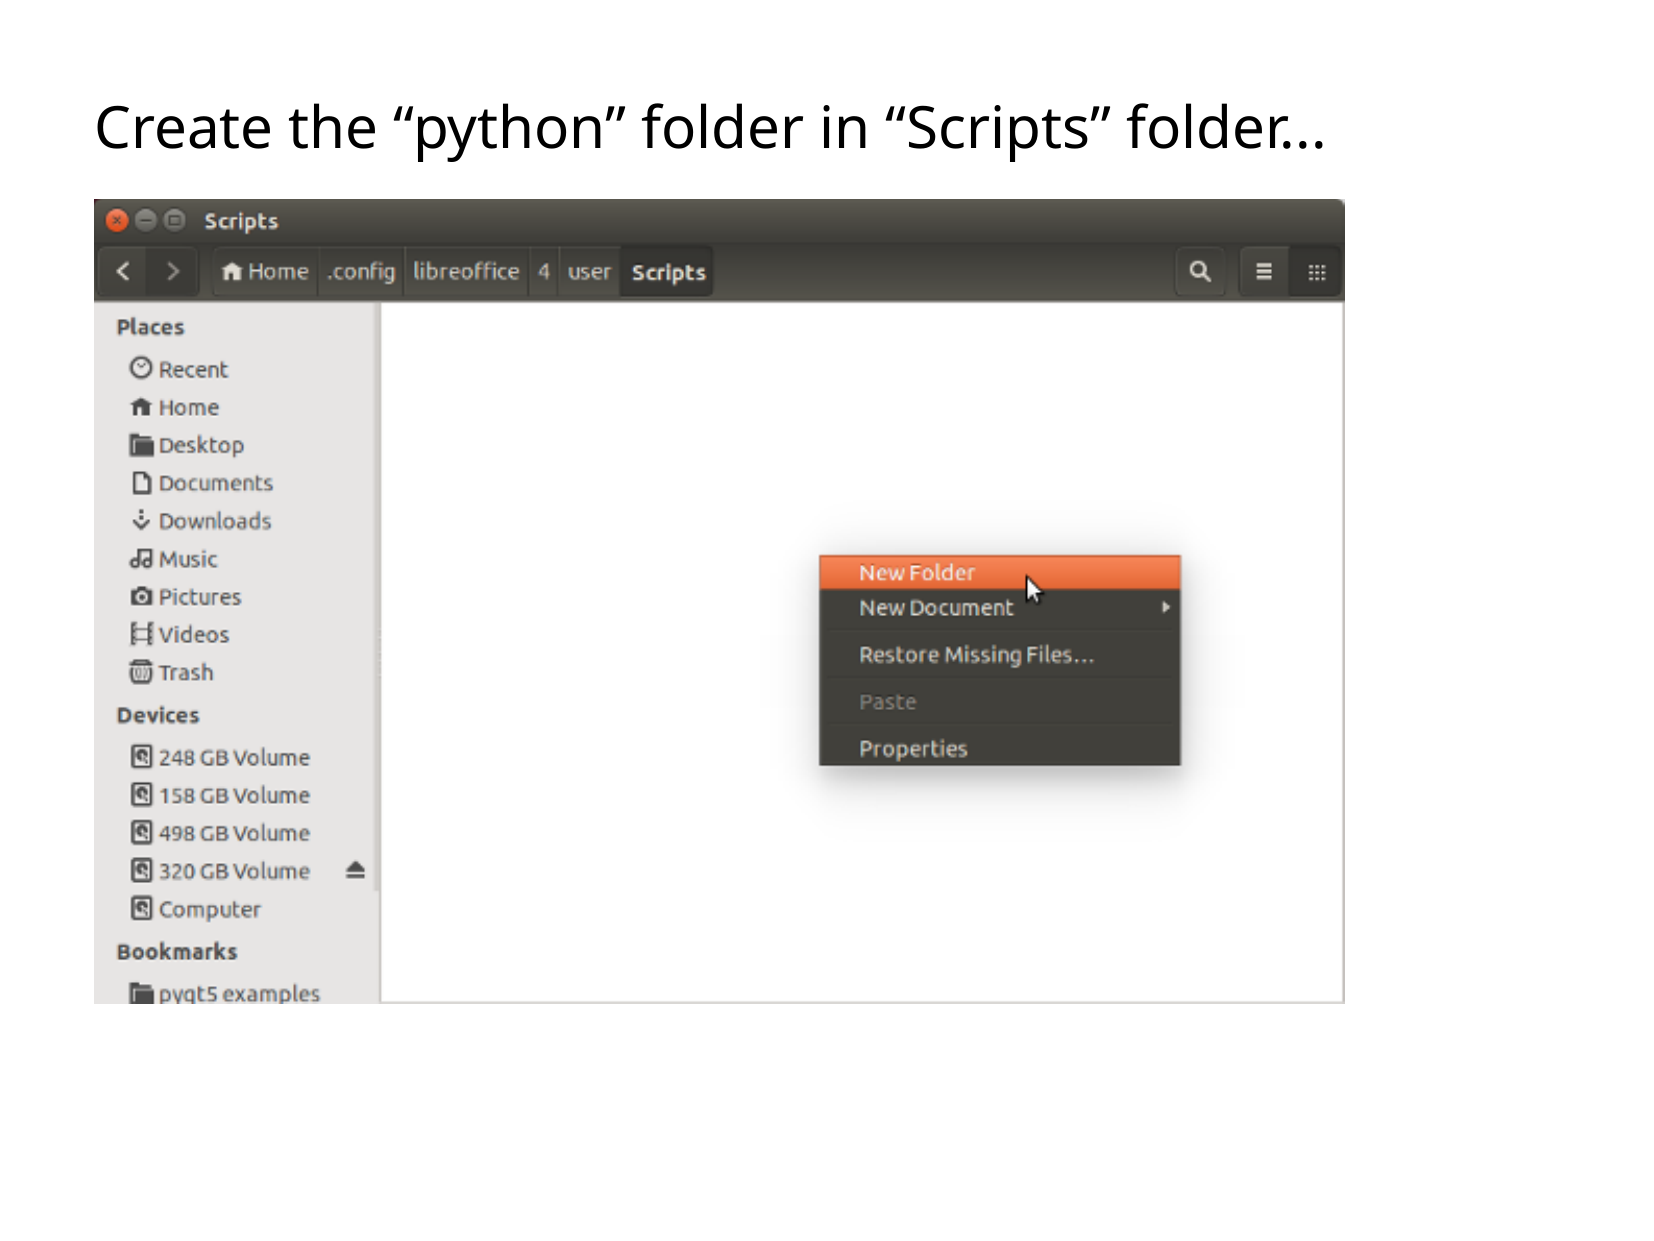

# Create the “python” folder in “Scripts” folder...